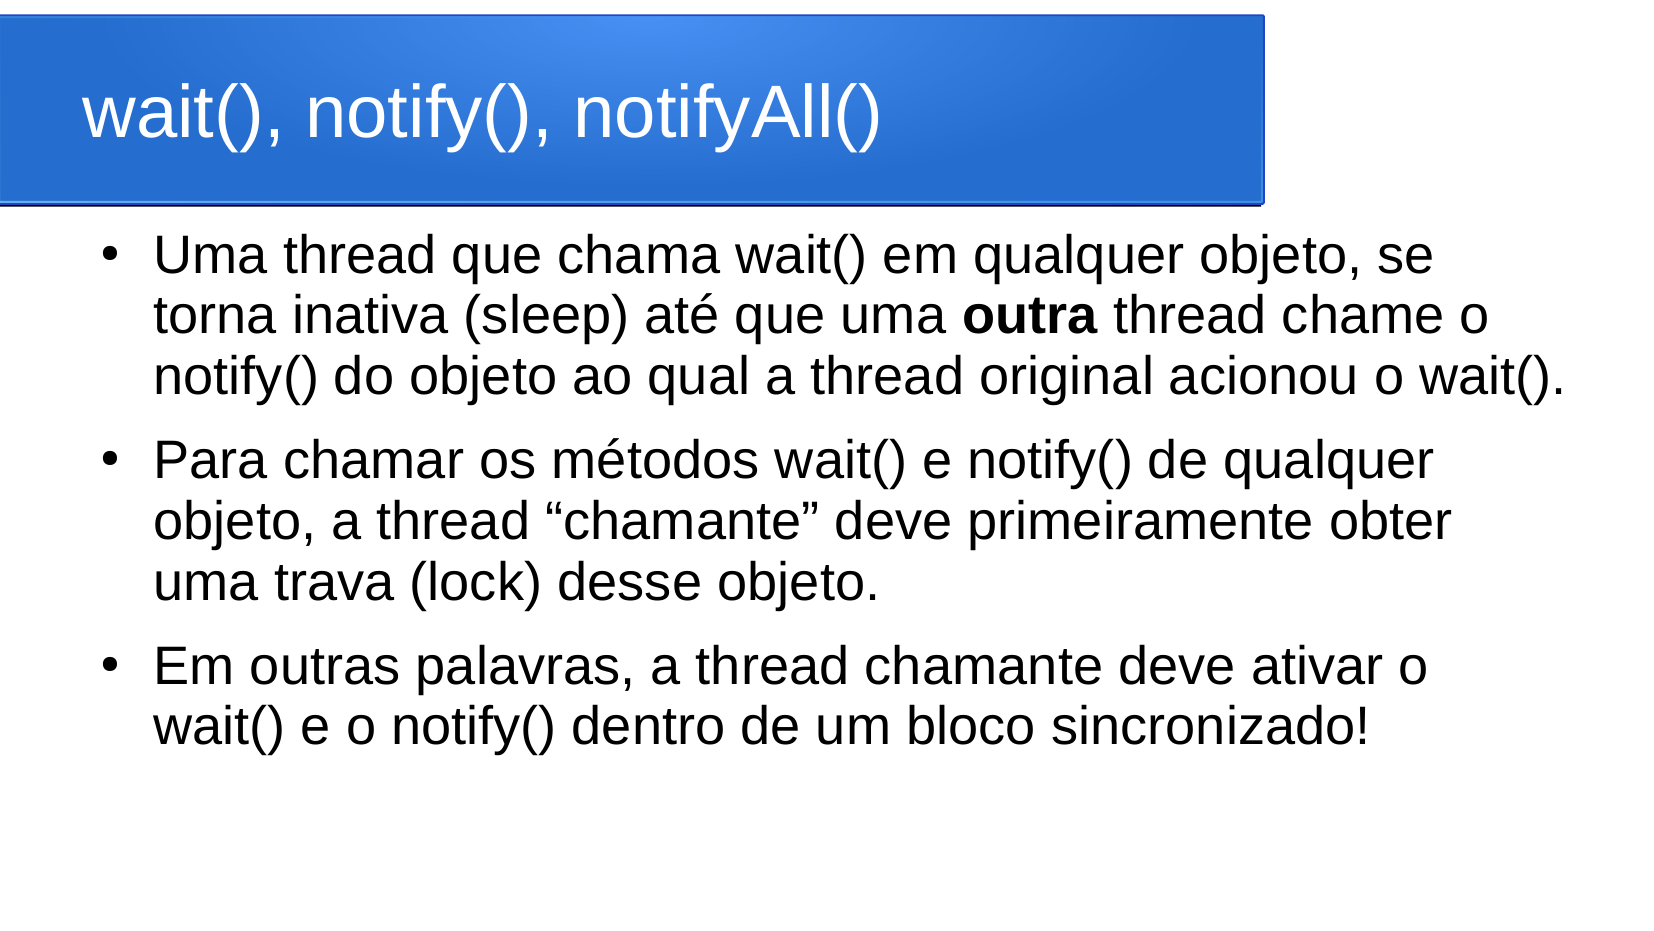

# wait(), notify(), notifyAll()
Uma thread que chama wait() em qualquer objeto, se torna inativa (sleep) até que uma outra thread chame o notify() do objeto ao qual a thread original acionou o wait().
Para chamar os métodos wait() e notify() de qualquer objeto, a thread “chamante” deve primeiramente obter uma trava (lock) desse objeto.
Em outras palavras, a thread chamante deve ativar o wait() e o notify() dentro de um bloco sincronizado!